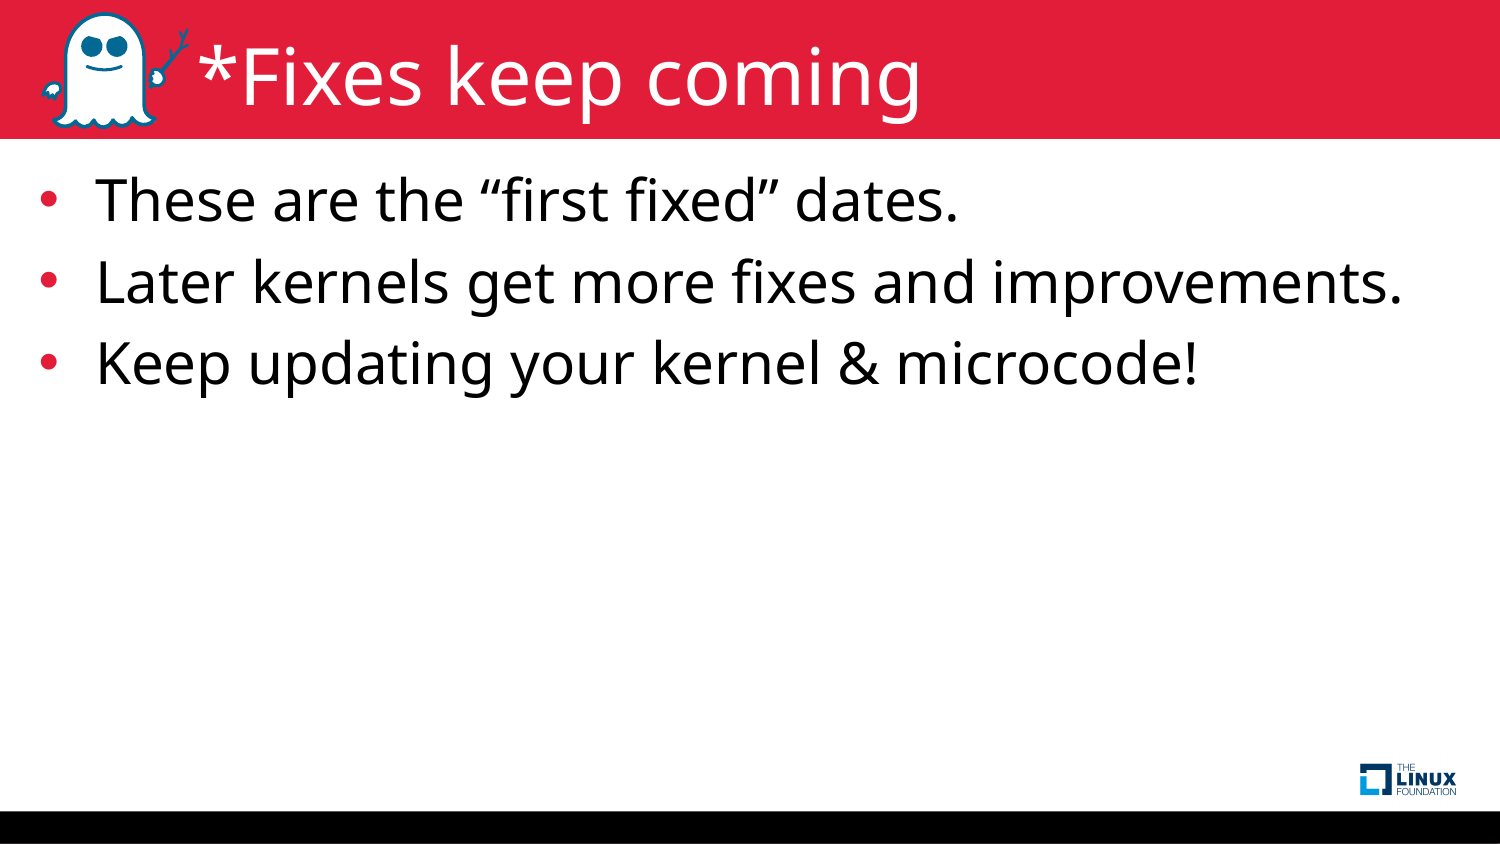

# *Fixes keep coming
These are the “first fixed” dates.
Later kernels get more fixes and improvements.
Keep updating your kernel & microcode!